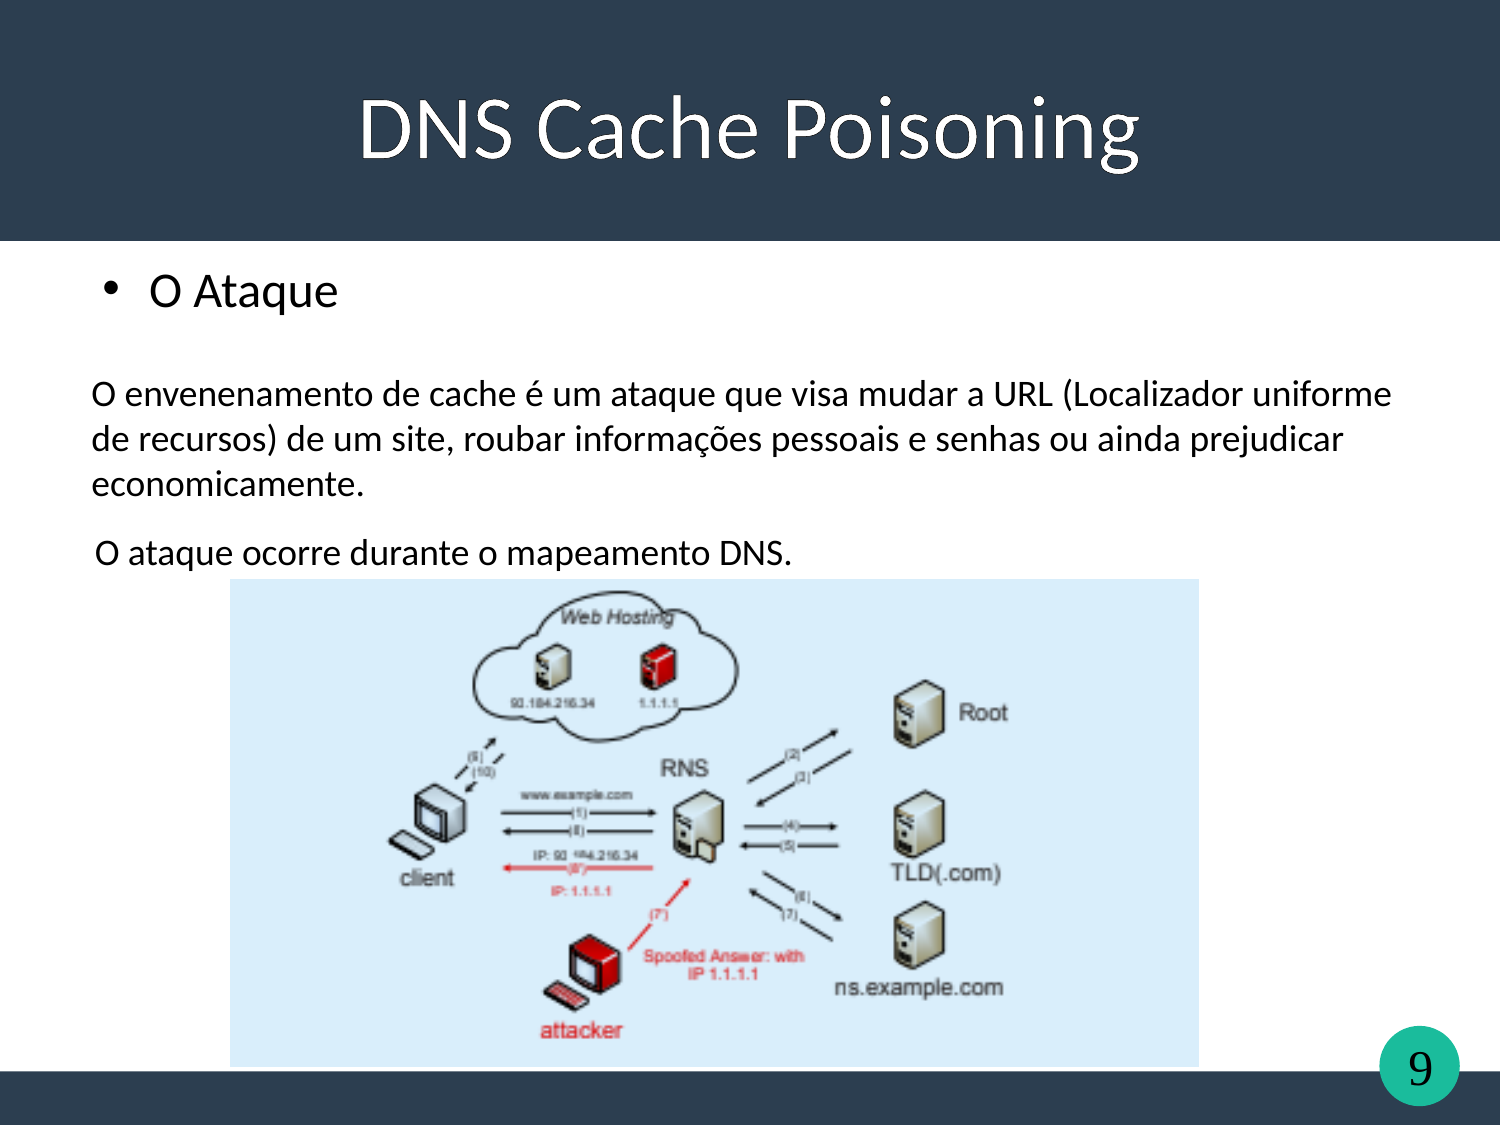

DNS Cache Poisoning
O Ataque
O envenenamento de cache é um ataque que visa mudar a URL (Localizador uniforme de recursos) de um site, roubar informações pessoais e senhas ou ainda prejudicar economicamente.
O ataque ocorre durante o mapeamento DNS.